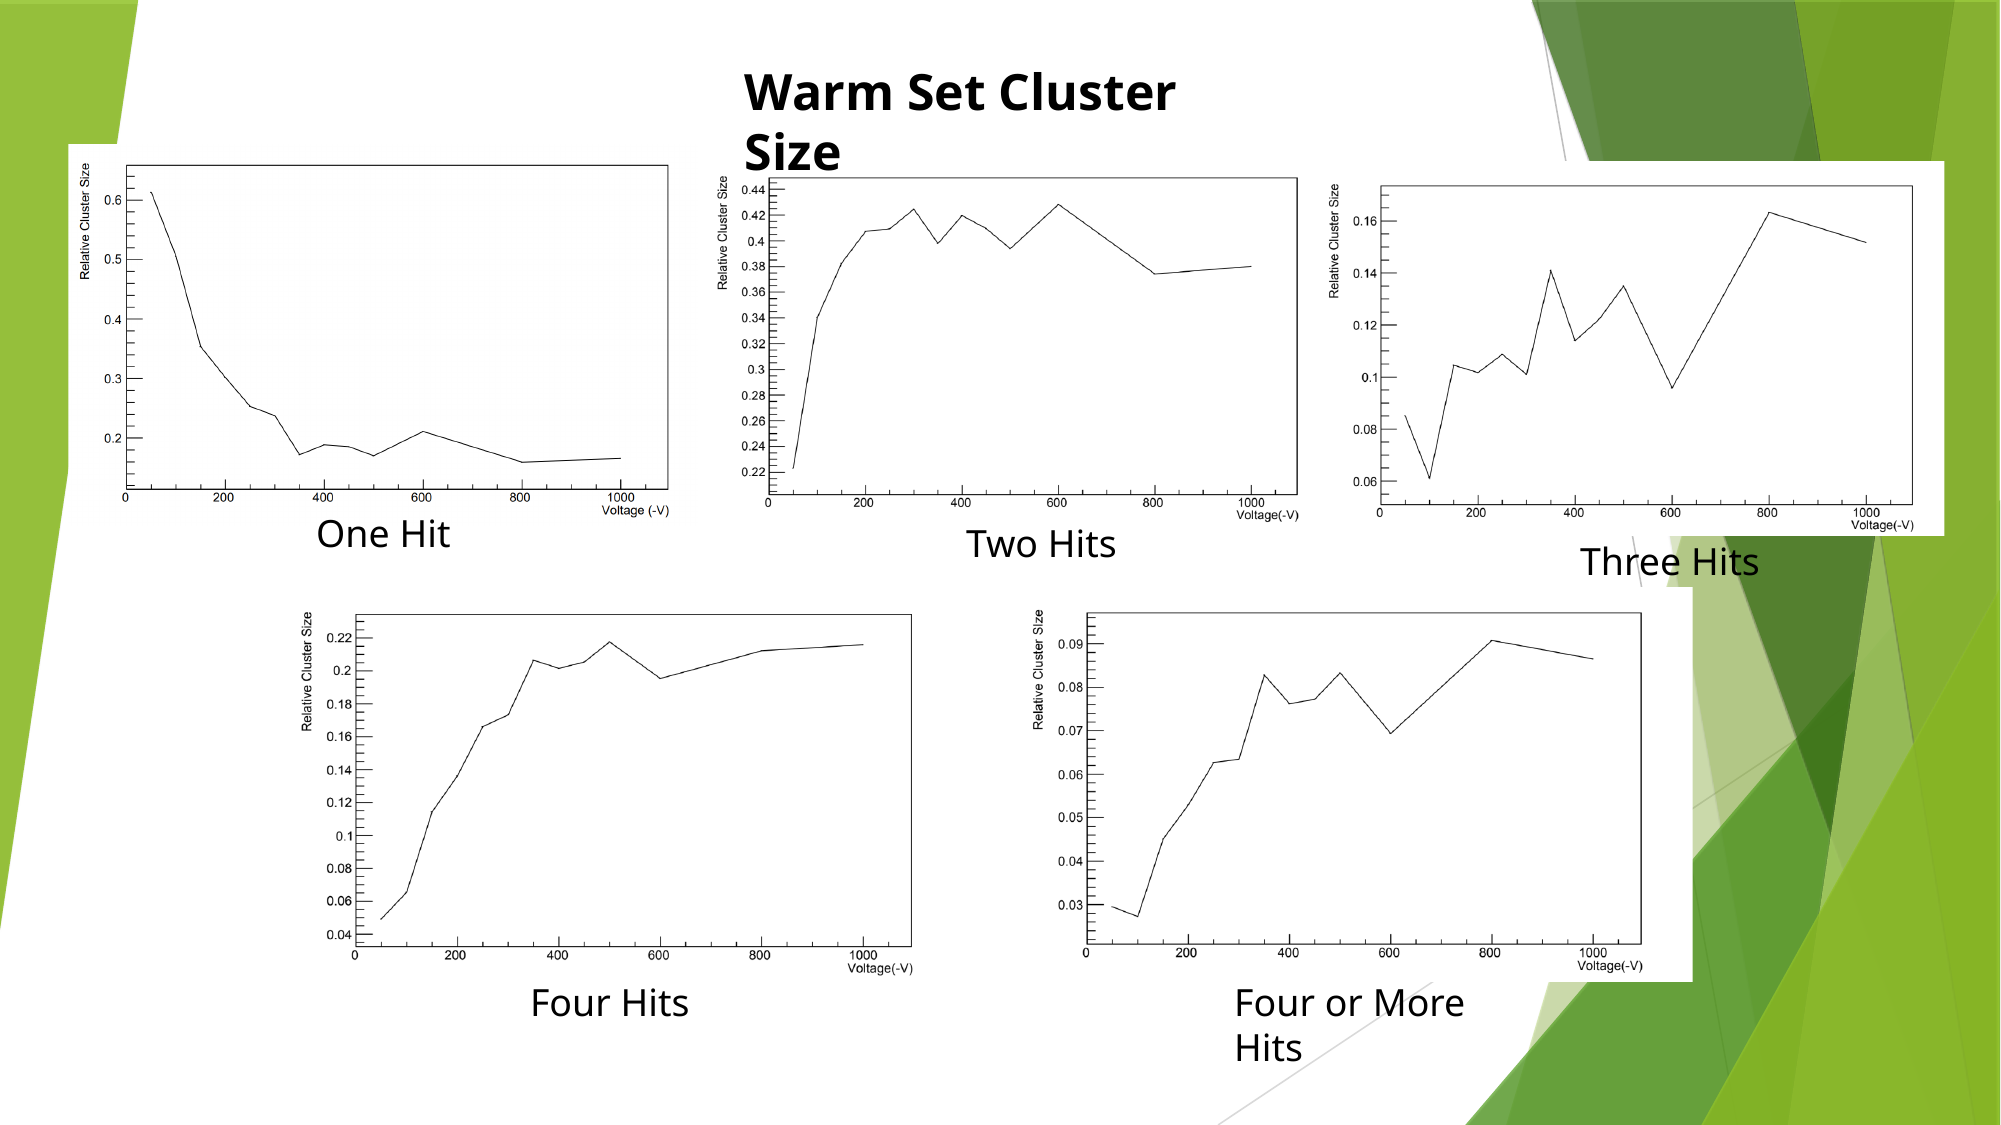

Warm Set Cluster Size
One Hit
Two Hits
Three Hits
Four Hits
Four or More Hits